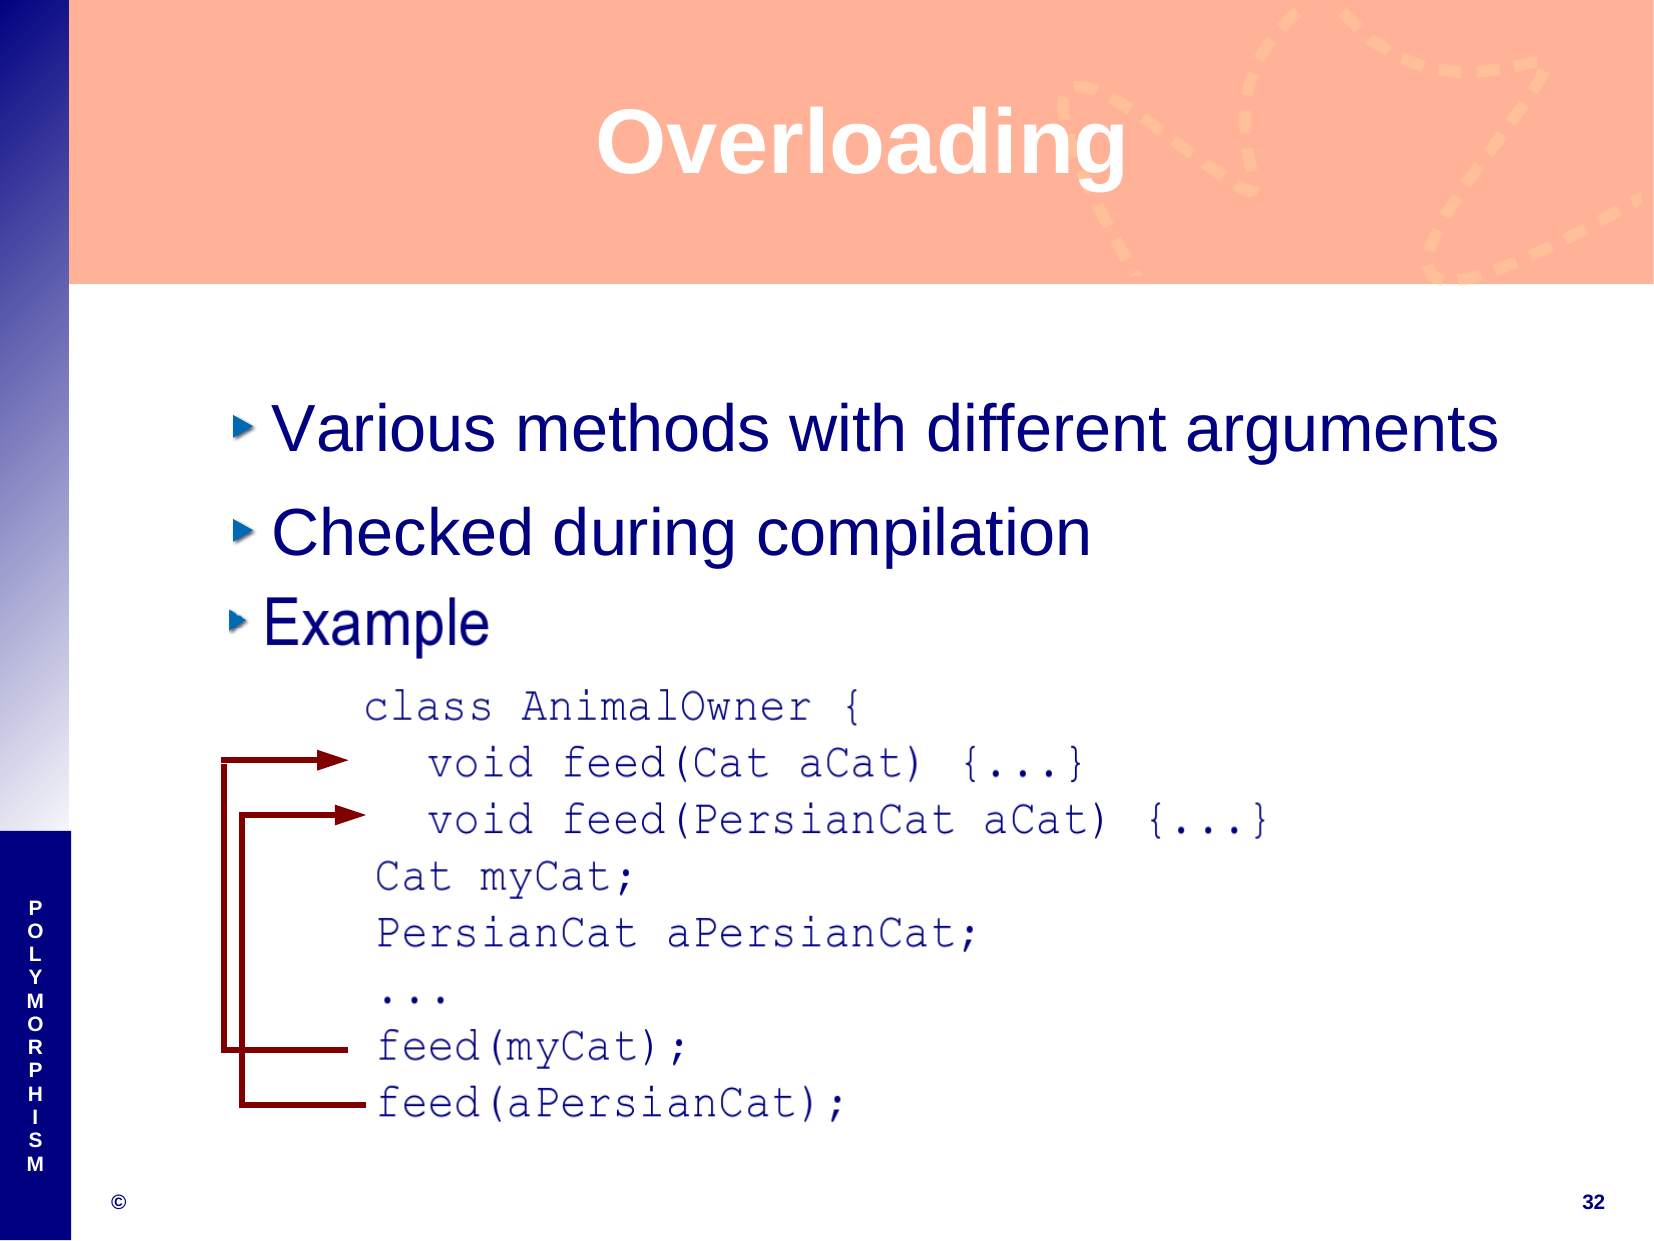

# Overloading
Various methods with different arguments
Checked during compilation
P
O
L
Y
M
O
R
P
H
I
S
M